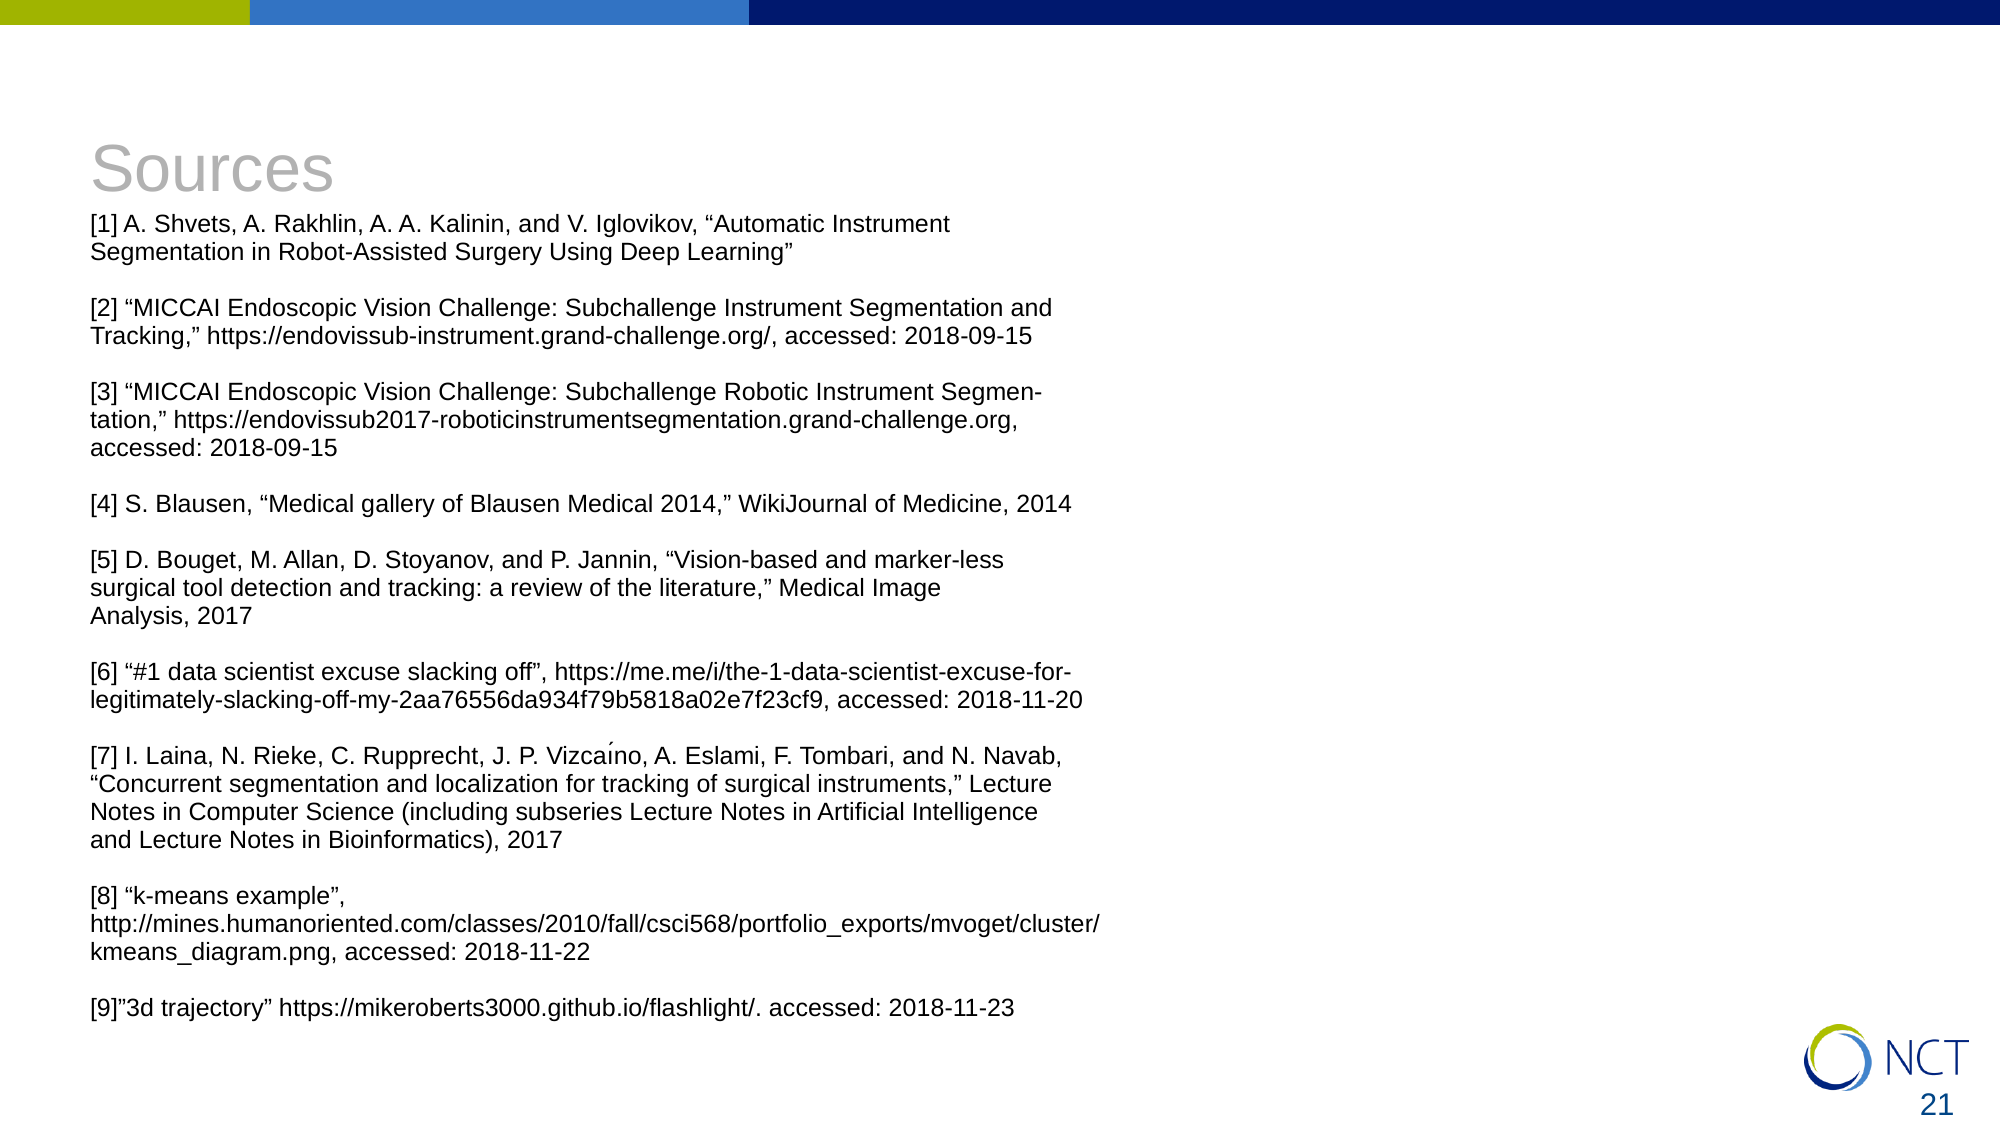

# Sources
[1] A. Shvets, A. Rakhlin, A. A. Kalinin, and V. Iglovikov, “Automatic Instrument
Segmentation in Robot-Assisted Surgery Using Deep Learning”
[2] “MICCAI Endoscopic Vision Challenge: Subchallenge Instrument Segmentation and
Tracking,” https://endovissub-instrument.grand-challenge.org/, accessed: 2018-09-15
[3] “MICCAI Endoscopic Vision Challenge: Subchallenge Robotic Instrument Segmen-
tation,” https://endovissub2017-roboticinstrumentsegmentation.grand-challenge.org,
accessed: 2018-09-15
[4] S. Blausen, “Medical gallery of Blausen Medical 2014,” WikiJournal of Medicine, 2014
[5] D. Bouget, M. Allan, D. Stoyanov, and P. Jannin, “Vision-based and marker-less
surgical tool detection and tracking: a review of the literature,” Medical Image
Analysis, 2017
[6] “#1 data scientist excuse slacking off”, https://me.me/i/the-1-data-scientist-excuse-for-legitimately-slacking-off-my-2aa76556da934f79b5818a02e7f23cf9, accessed: 2018-11-20
[7] I. Laina, N. Rieke, C. Rupprecht, J. P. Vizcaı́no, A. Eslami, F. Tombari, and N. Navab,
“Concurrent segmentation and localization for tracking of surgical instruments,” Lecture
Notes in Computer Science (including subseries Lecture Notes in Artificial Intelligence
and Lecture Notes in Bioinformatics), 2017
[8] “k-means example”, http://mines.humanoriented.com/classes/2010/fall/csci568/portfolio_exports/mvoget/cluster/kmeans_diagram.png, accessed: 2018-11-22
[9]”3d trajectory” https://mikeroberts3000.github.io/flashlight/. accessed: 2018-11-23
21